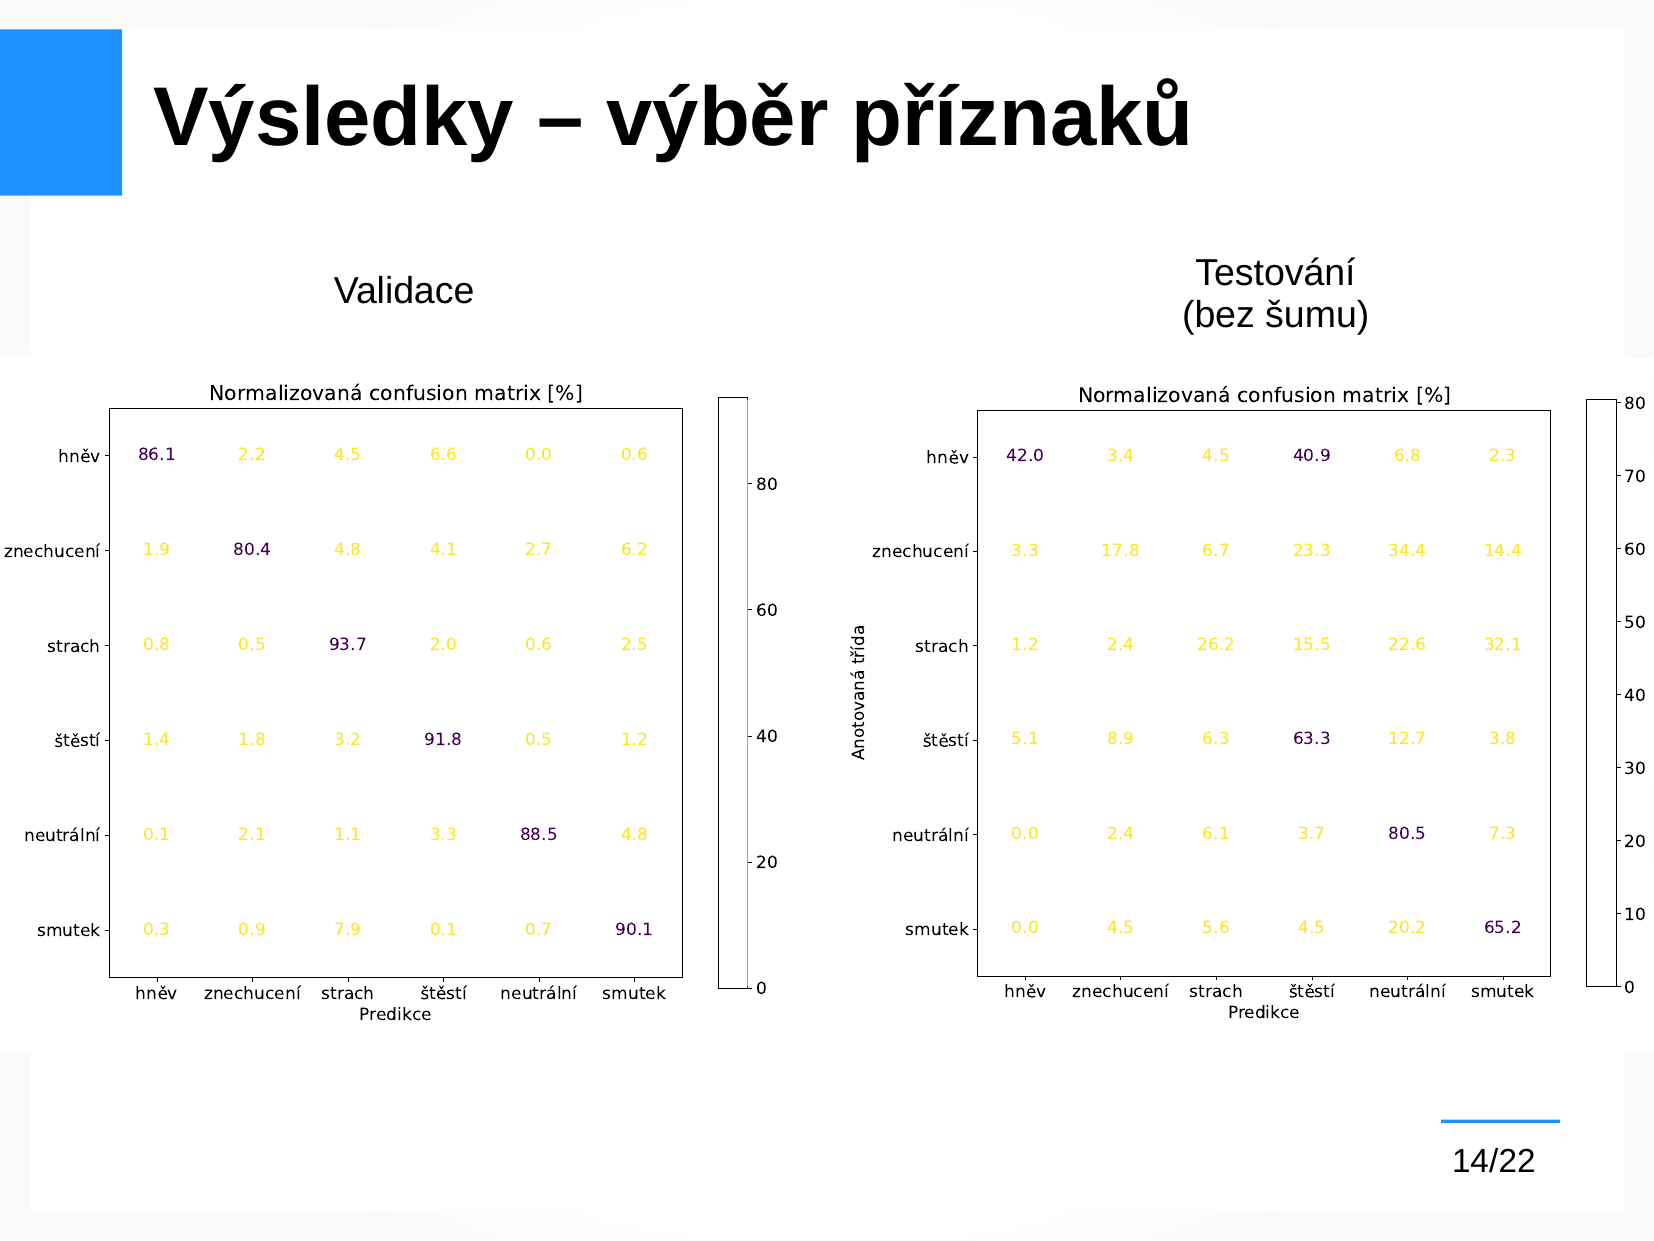

# Výsledky – výběr příznaků
Testování
(bez šumu)
Validace
14